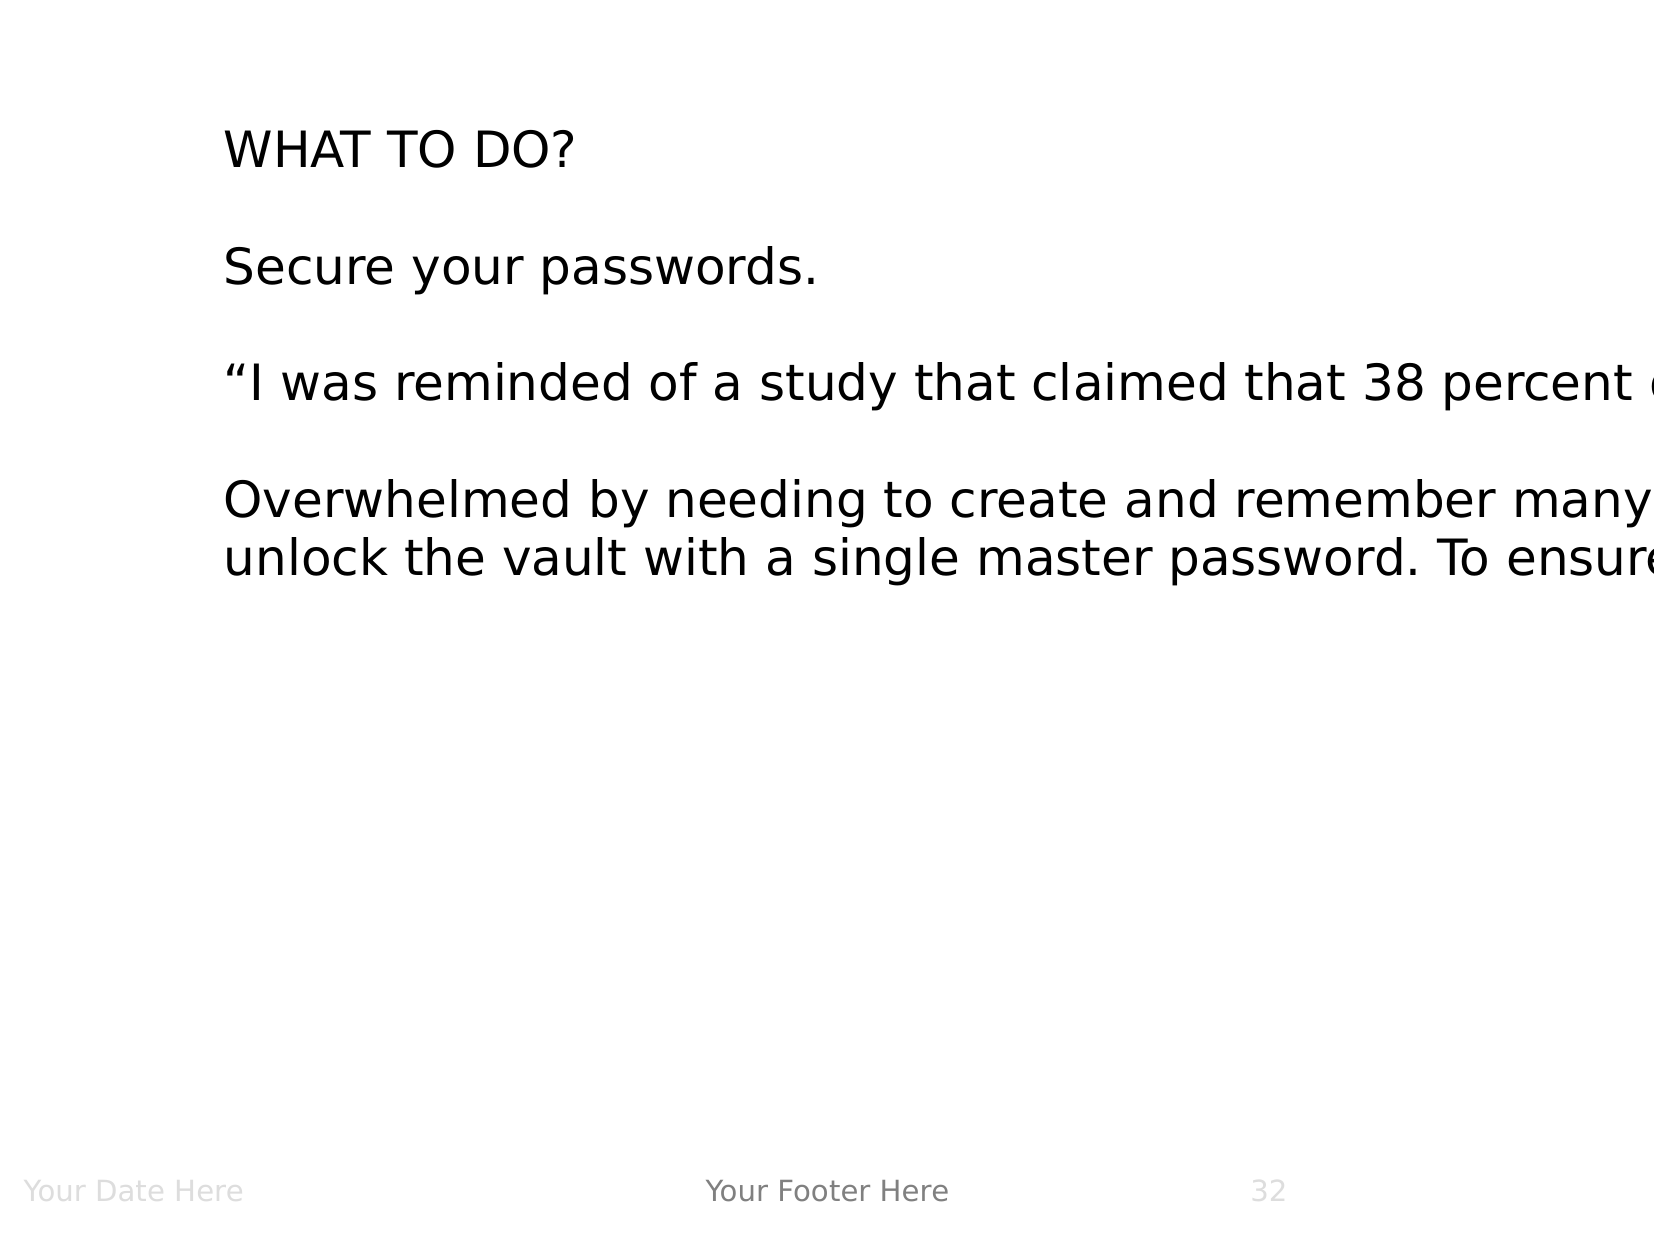

WHAT TO DO?
Secure your passwords.
“I was reminded of a study that claimed that 38 percent of adults would rather do household chores, such as cleaning the toilet bowl or doing the dishes, than create a new username and password.”
Overwhelmed by needing to create and remember many passwords, “I decided to install password-management software” called Ipassword, which is “essentially a password vault; you store all your passwords in its software. You unlock the vault with a single master password. To ensure that the passwords are totally secure, they are not stored at Ipassword’s offices in Canada, but on your machine in an encrypted file.”
Your Date Here
Your Footer Here